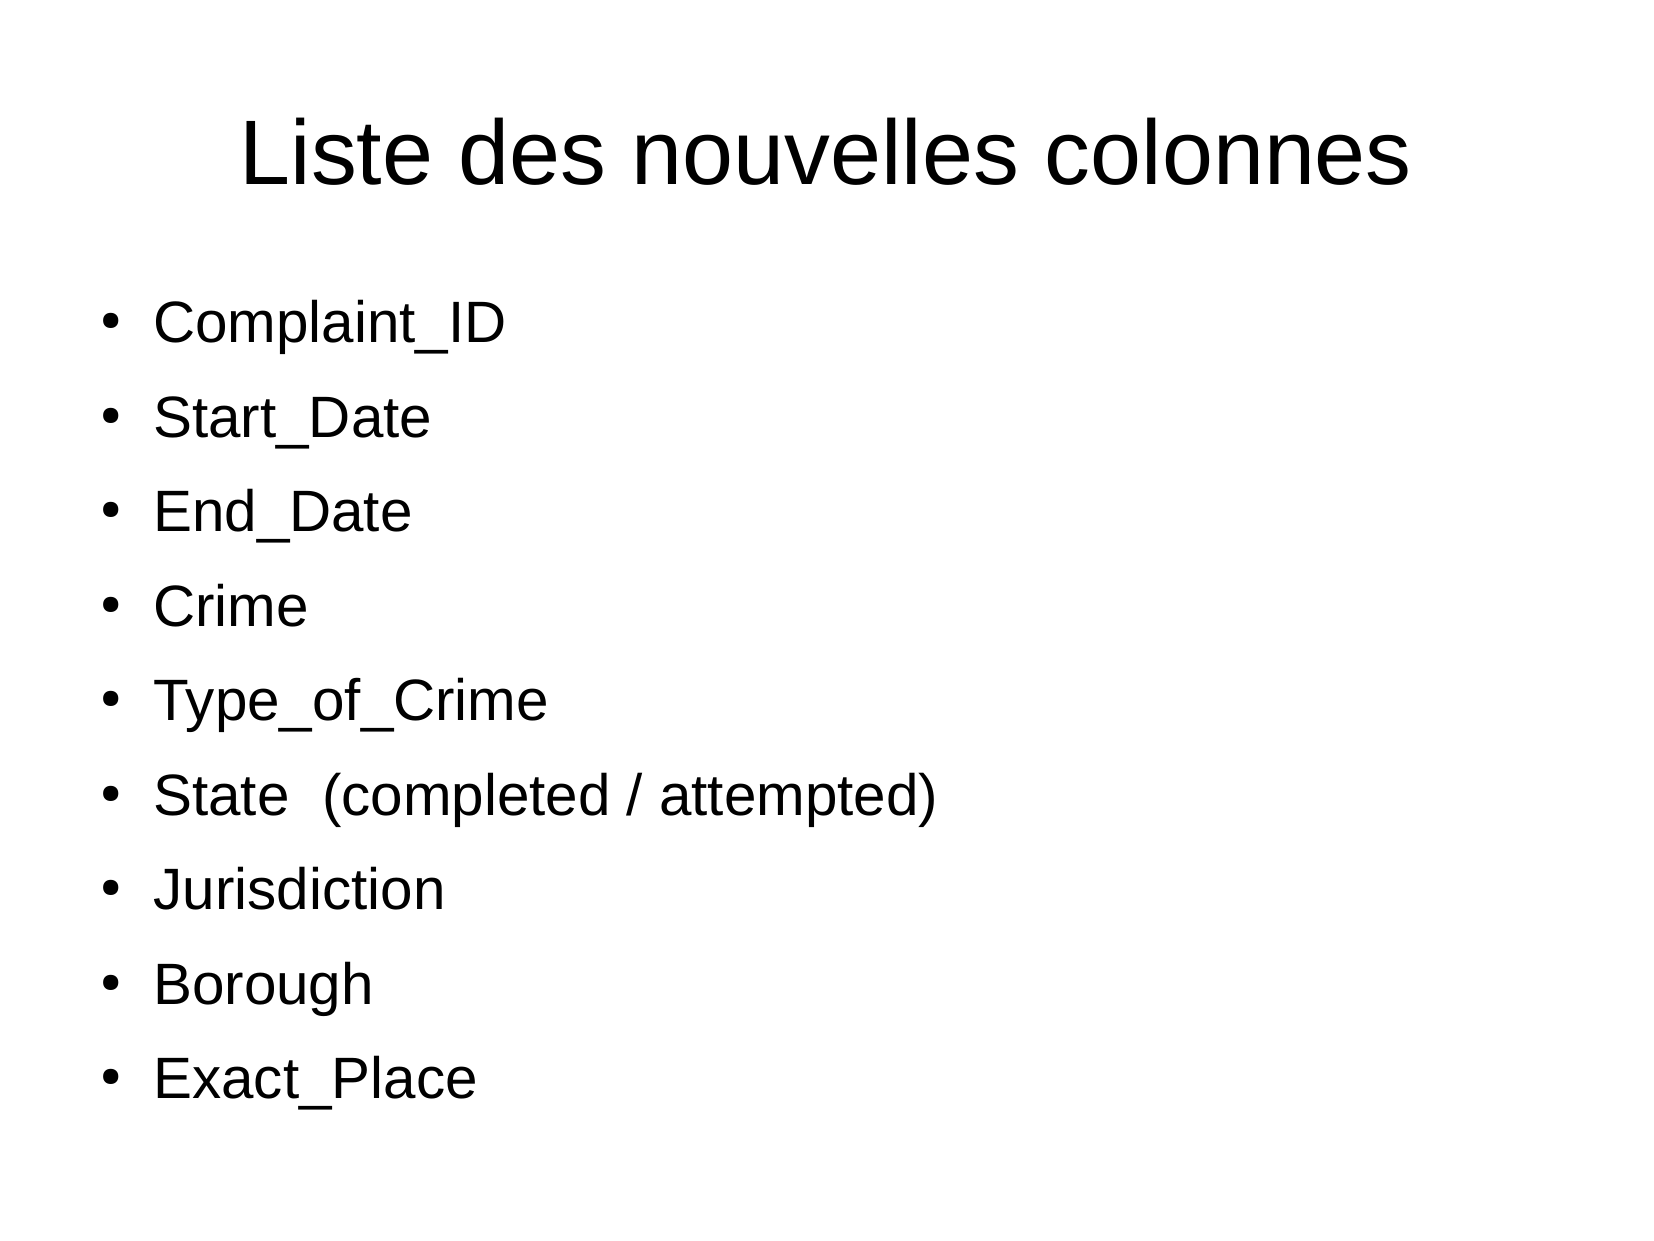

# Liste des nouvelles colonnes
Complaint_ID
Start_Date
End_Date
Crime
Type_of_Crime
State  (completed / attempted)
Jurisdiction
Borough
Exact_Place